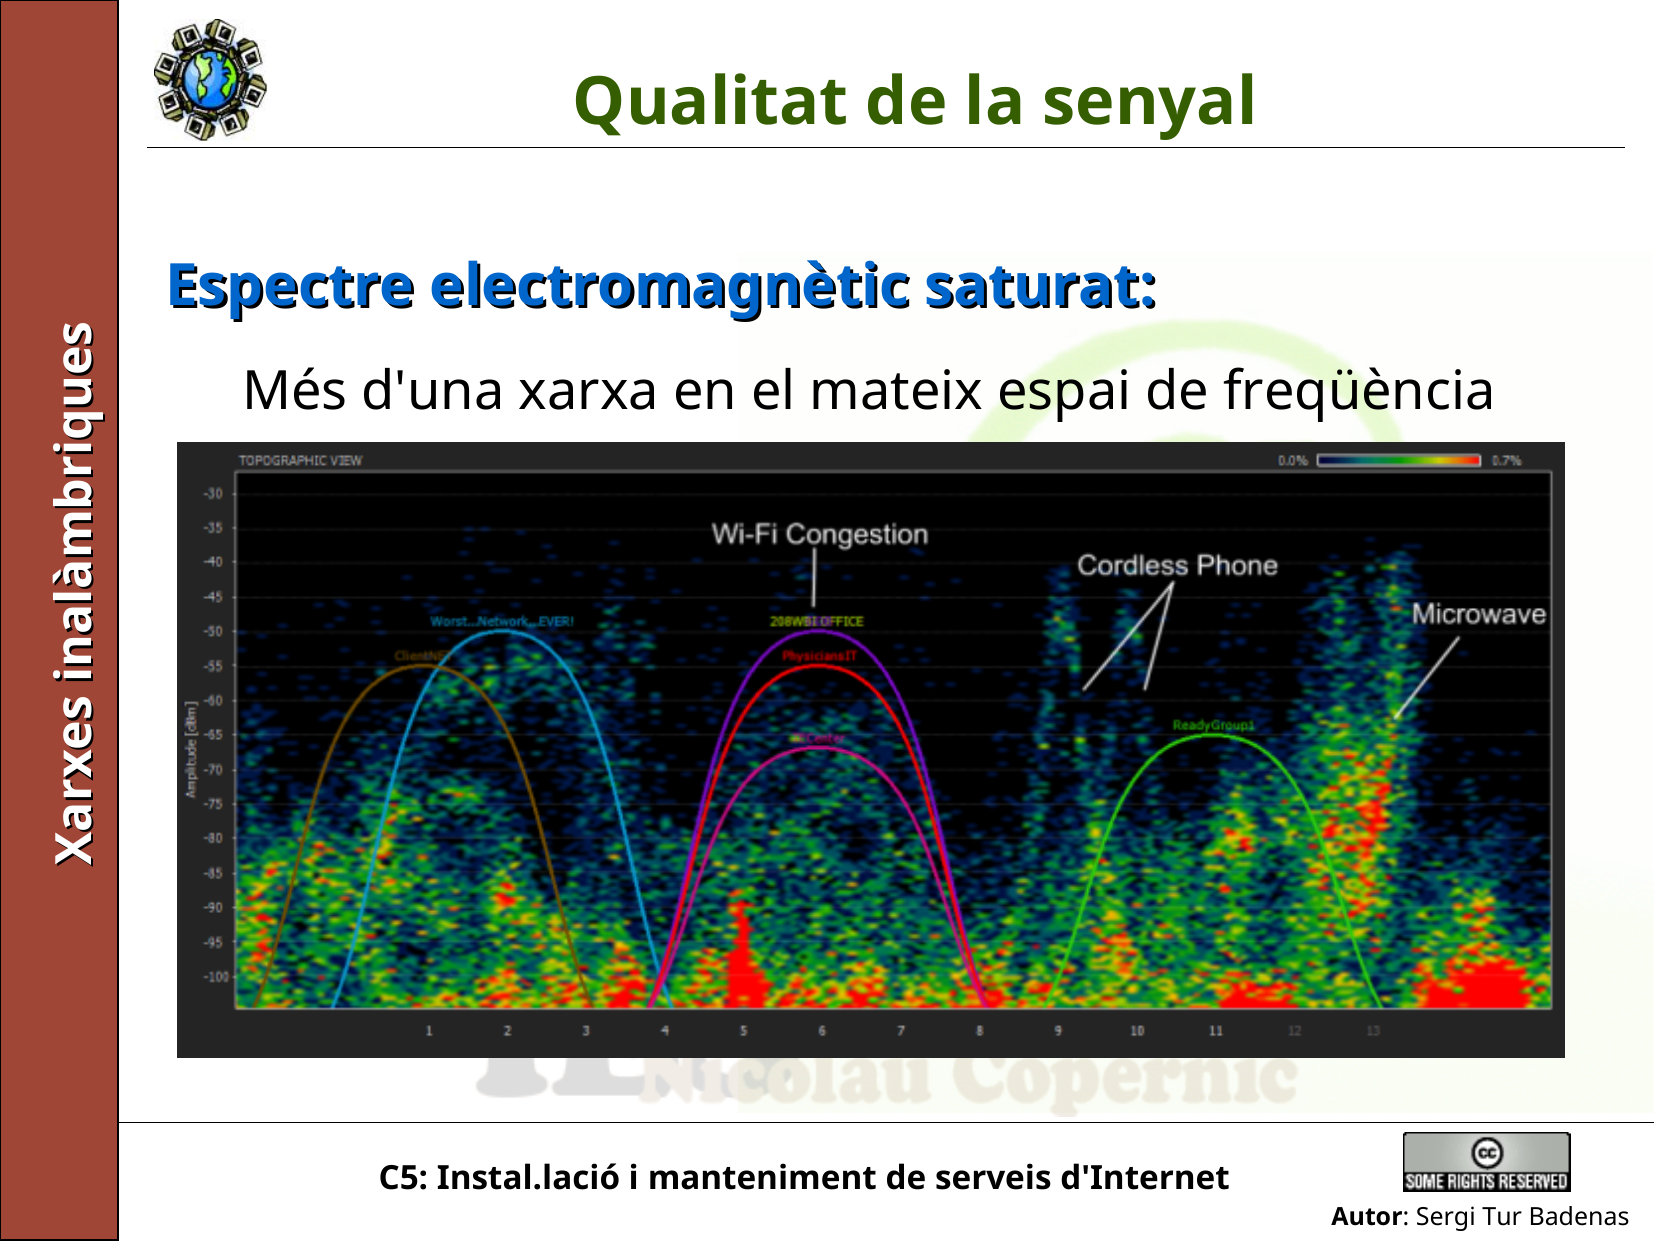

# Qualitat de la senyal
Espectre electromagnètic saturat:
Més d'una xarxa en el mateix espai de freqüència